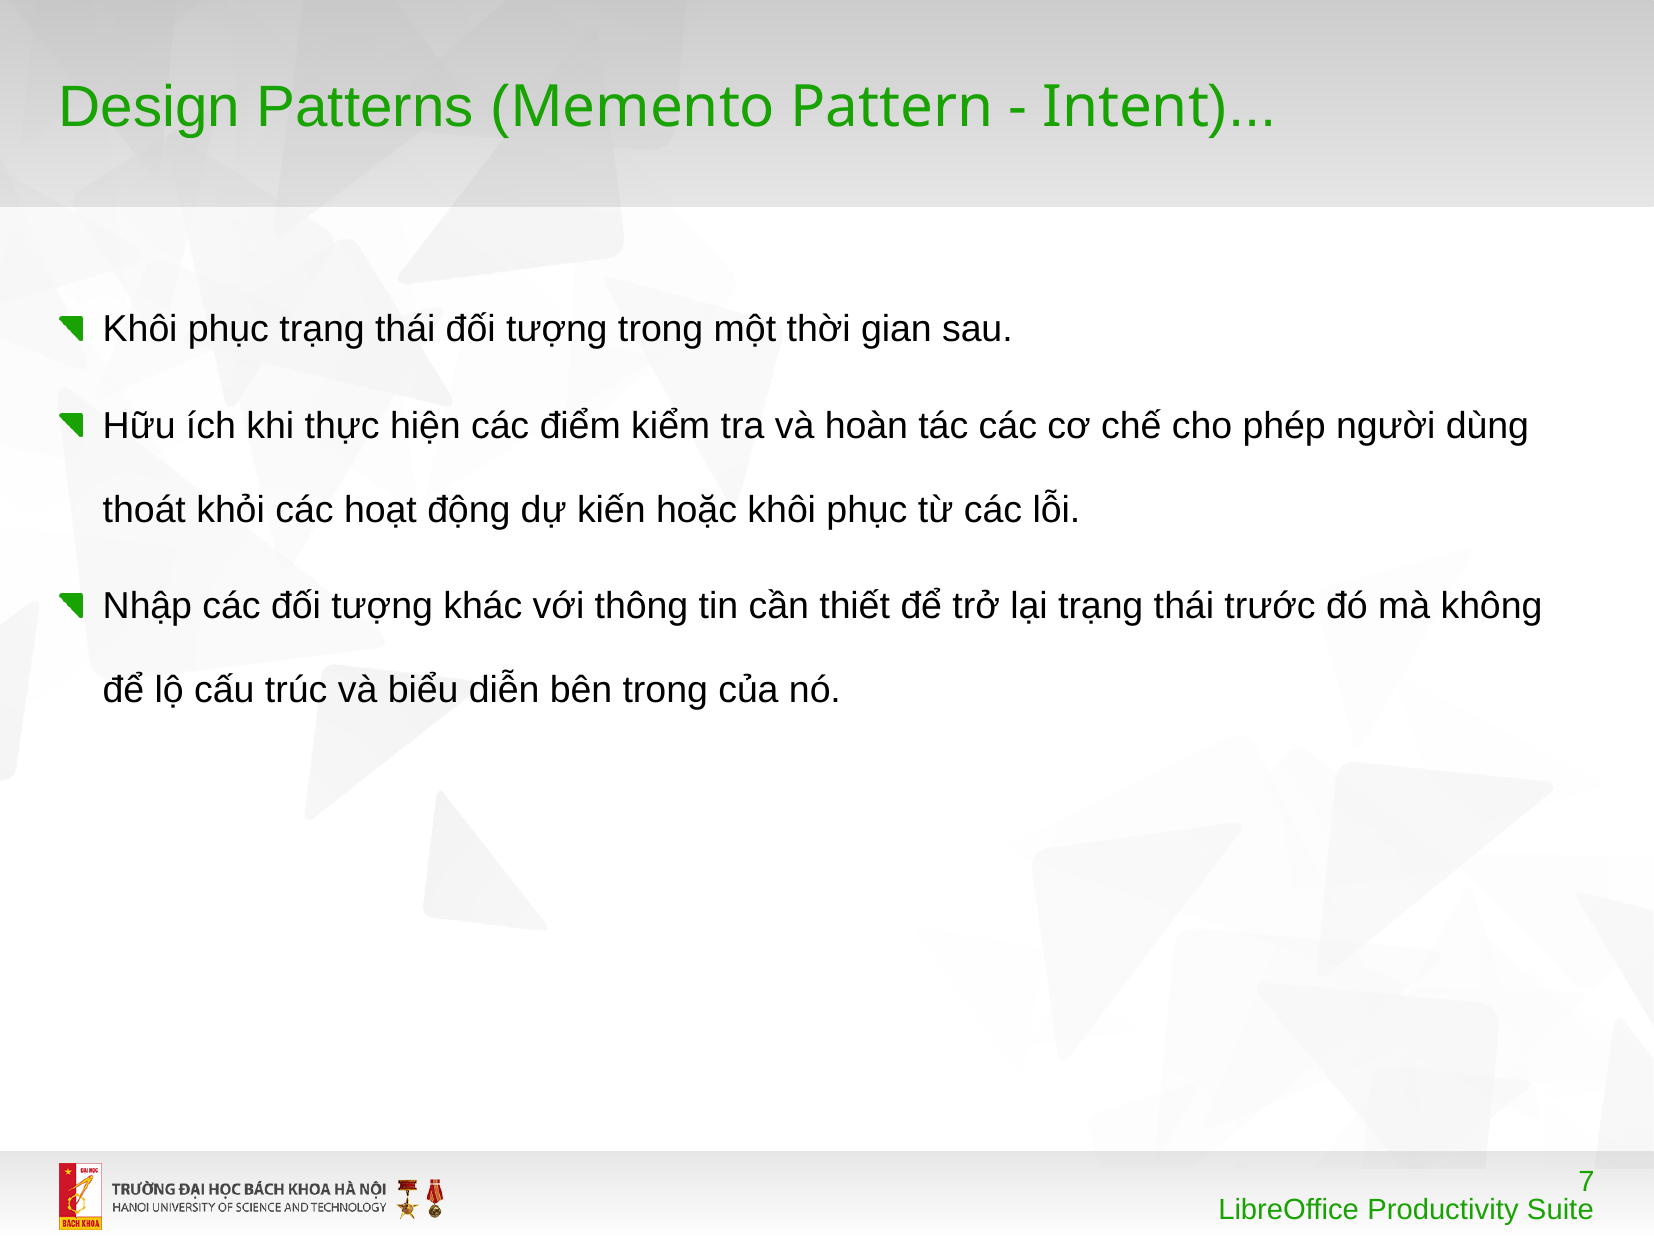

# Design Patterns (Memento Pattern - Intent)...
Khôi phục trạng thái đối tượng trong một thời gian sau.
Hữu ích khi thực hiện các điểm kiểm tra và hoàn tác các cơ chế cho phép người dùng thoát khỏi các hoạt động dự kiến hoặc khôi phục từ các lỗi.
Nhập các đối tượng khác với thông tin cần thiết để trở lại trạng thái trước đó mà không để lộ cấu trúc và biểu diễn bên trong của nó.
7
LibreOffice Productivity Suite